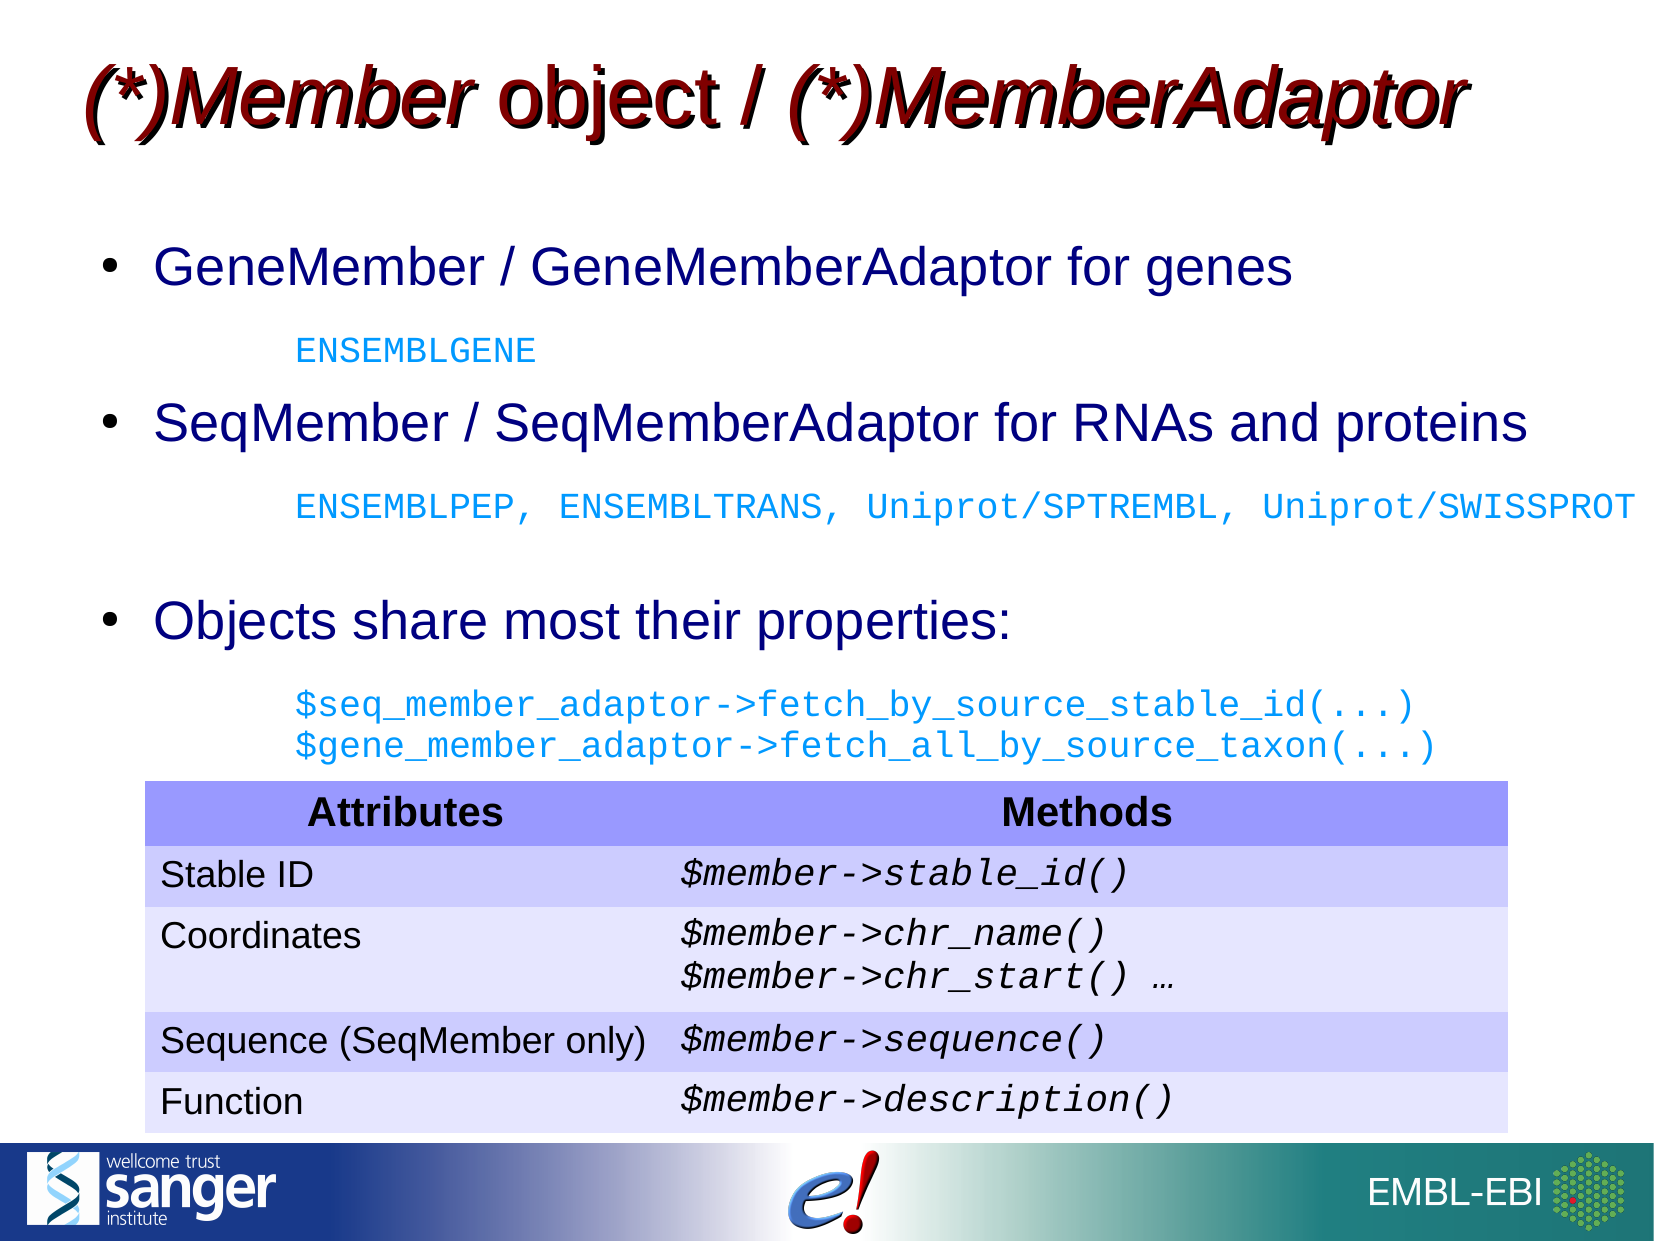

# (*)Member object / (*)MemberAdaptor
GeneMember / GeneMemberAdaptor for genes
ENSEMBLGENE
SeqMember / SeqMemberAdaptor for RNAs and proteins
ENSEMBLPEP, ENSEMBLTRANS, Uniprot/SPTREMBL, Uniprot/SWISSPROT
Objects share most their properties:
$seq_member_adaptor->fetch_by_source_stable_id(...)
$gene_member_adaptor->fetch_all_by_source_taxon(...)
| Attributes | Methods |
| --- | --- |
| Stable ID | $member->stable\_id() |
| Coordinates | $member->chr\_name() $member->chr\_start() … |
| Sequence (SeqMember only) | $member->sequence() |
| Function | $member->description() |